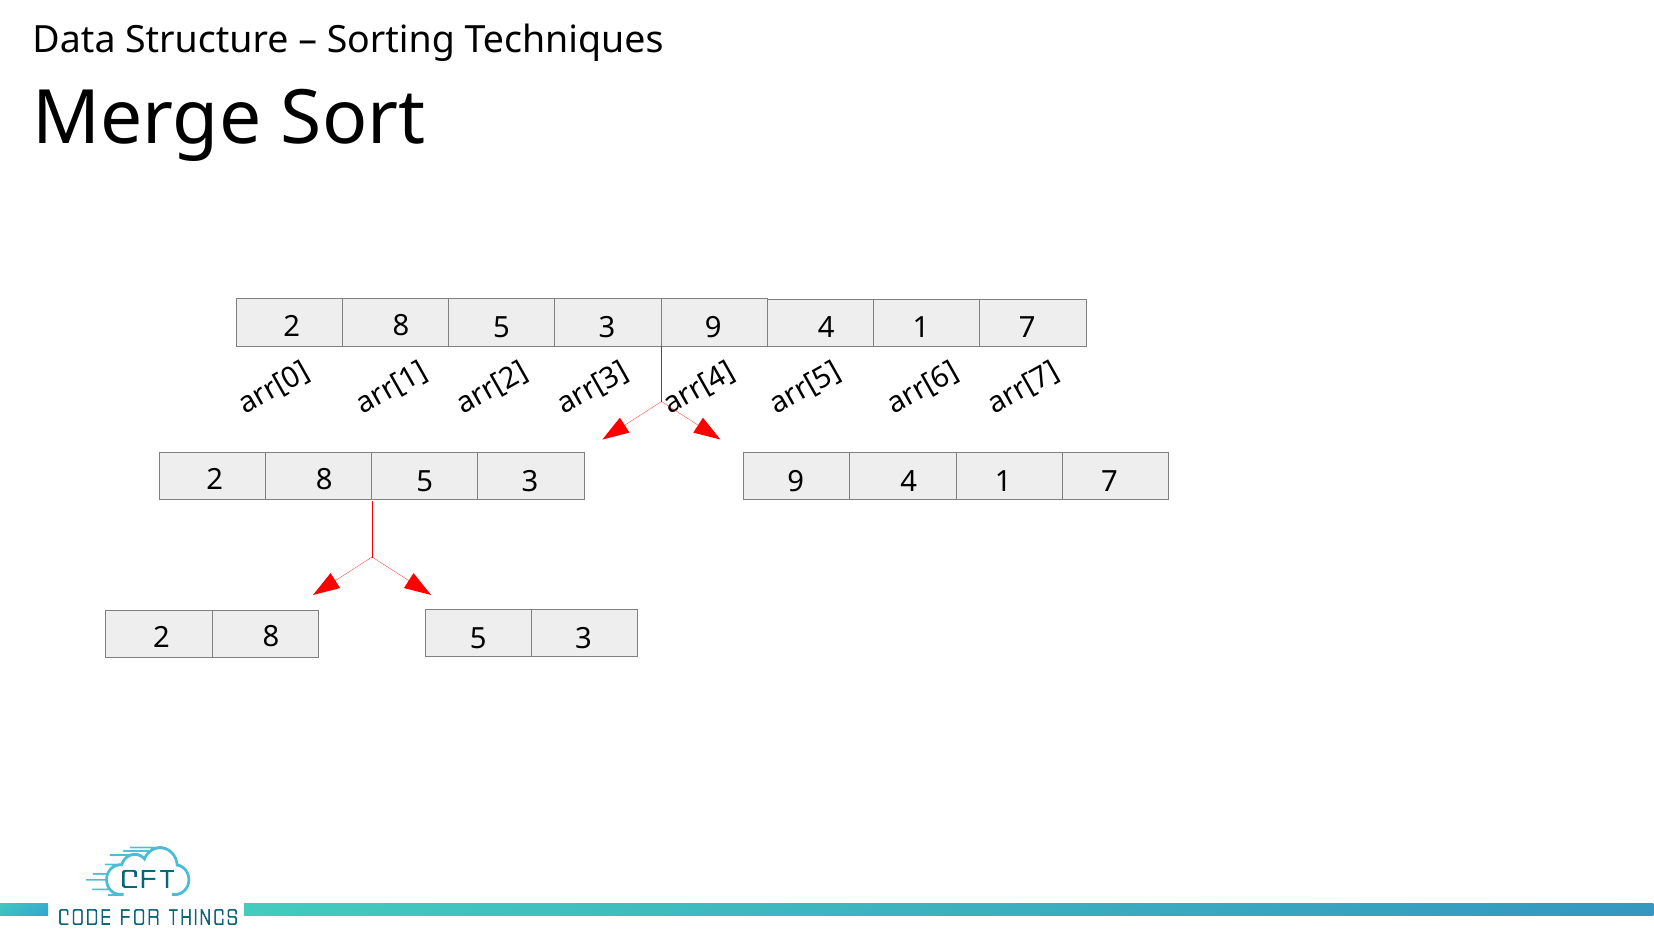

# Data Structure – Sorting Techniques Merge Sort
8
2
arr[1]
arr[4]
arr[0]
arr[2]
arr[3]
arr[6]
arr[5]
arr[7]
5
3
9
4
1
7
8
2
9
4
1
7
5
3
8
2
5
3